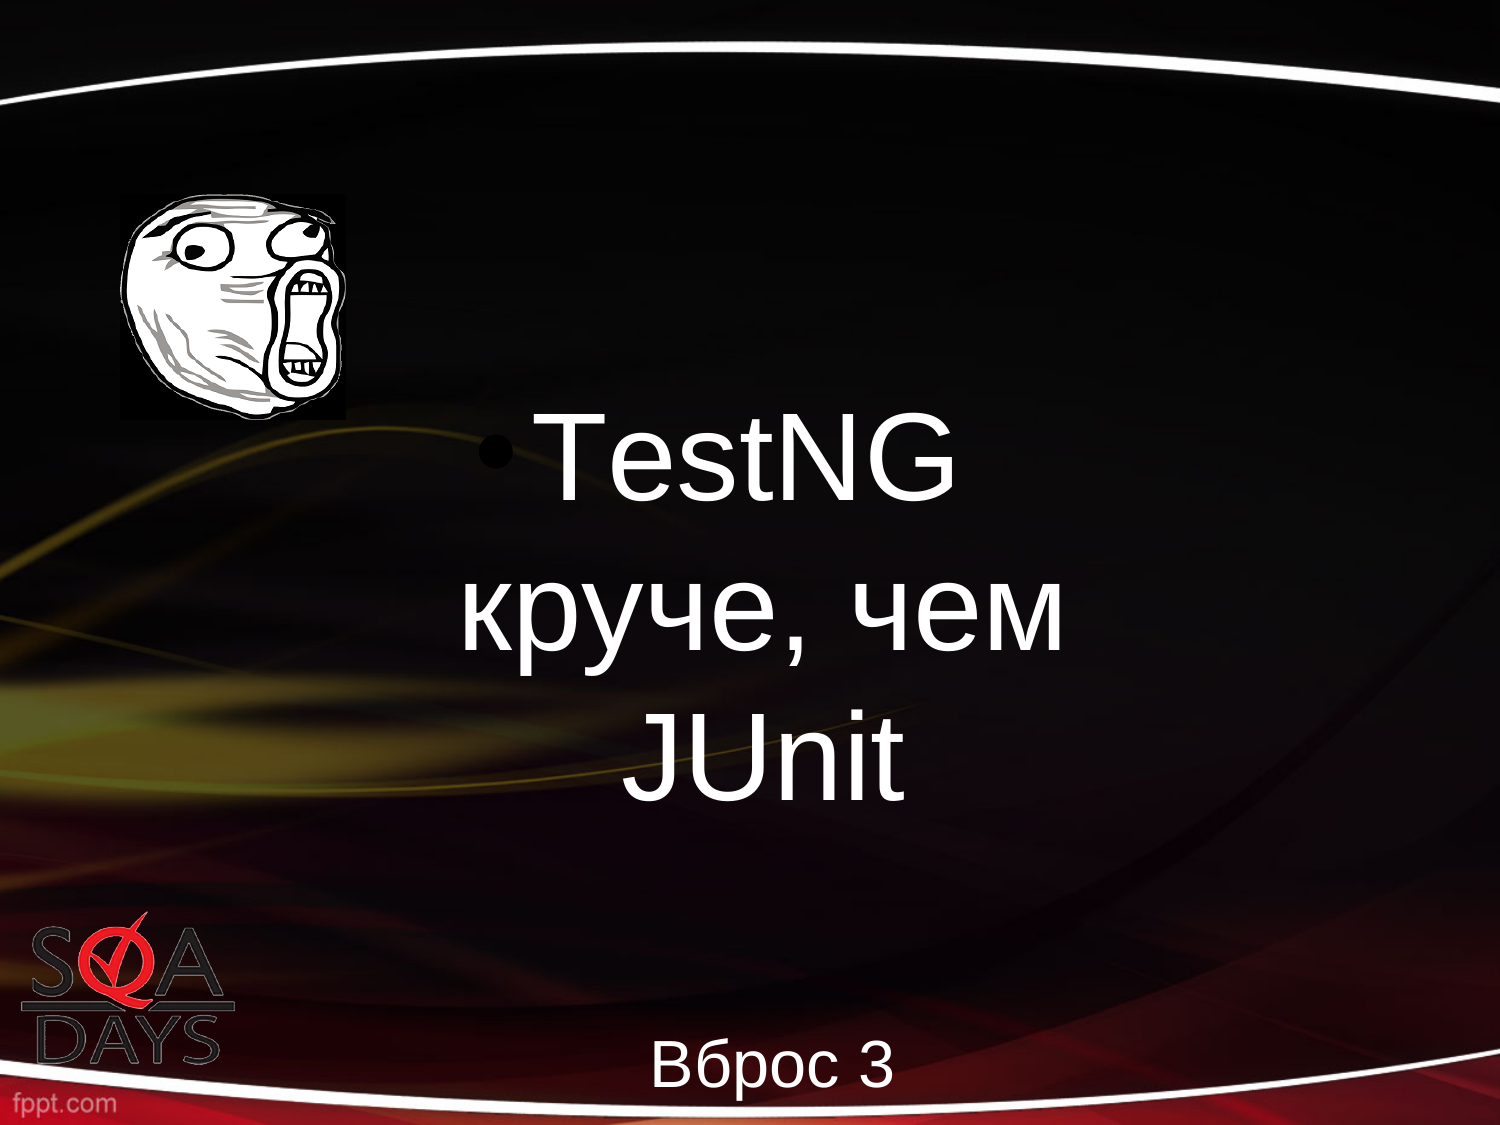

TestNG
круче, чем
JUnit
# Вброс 3